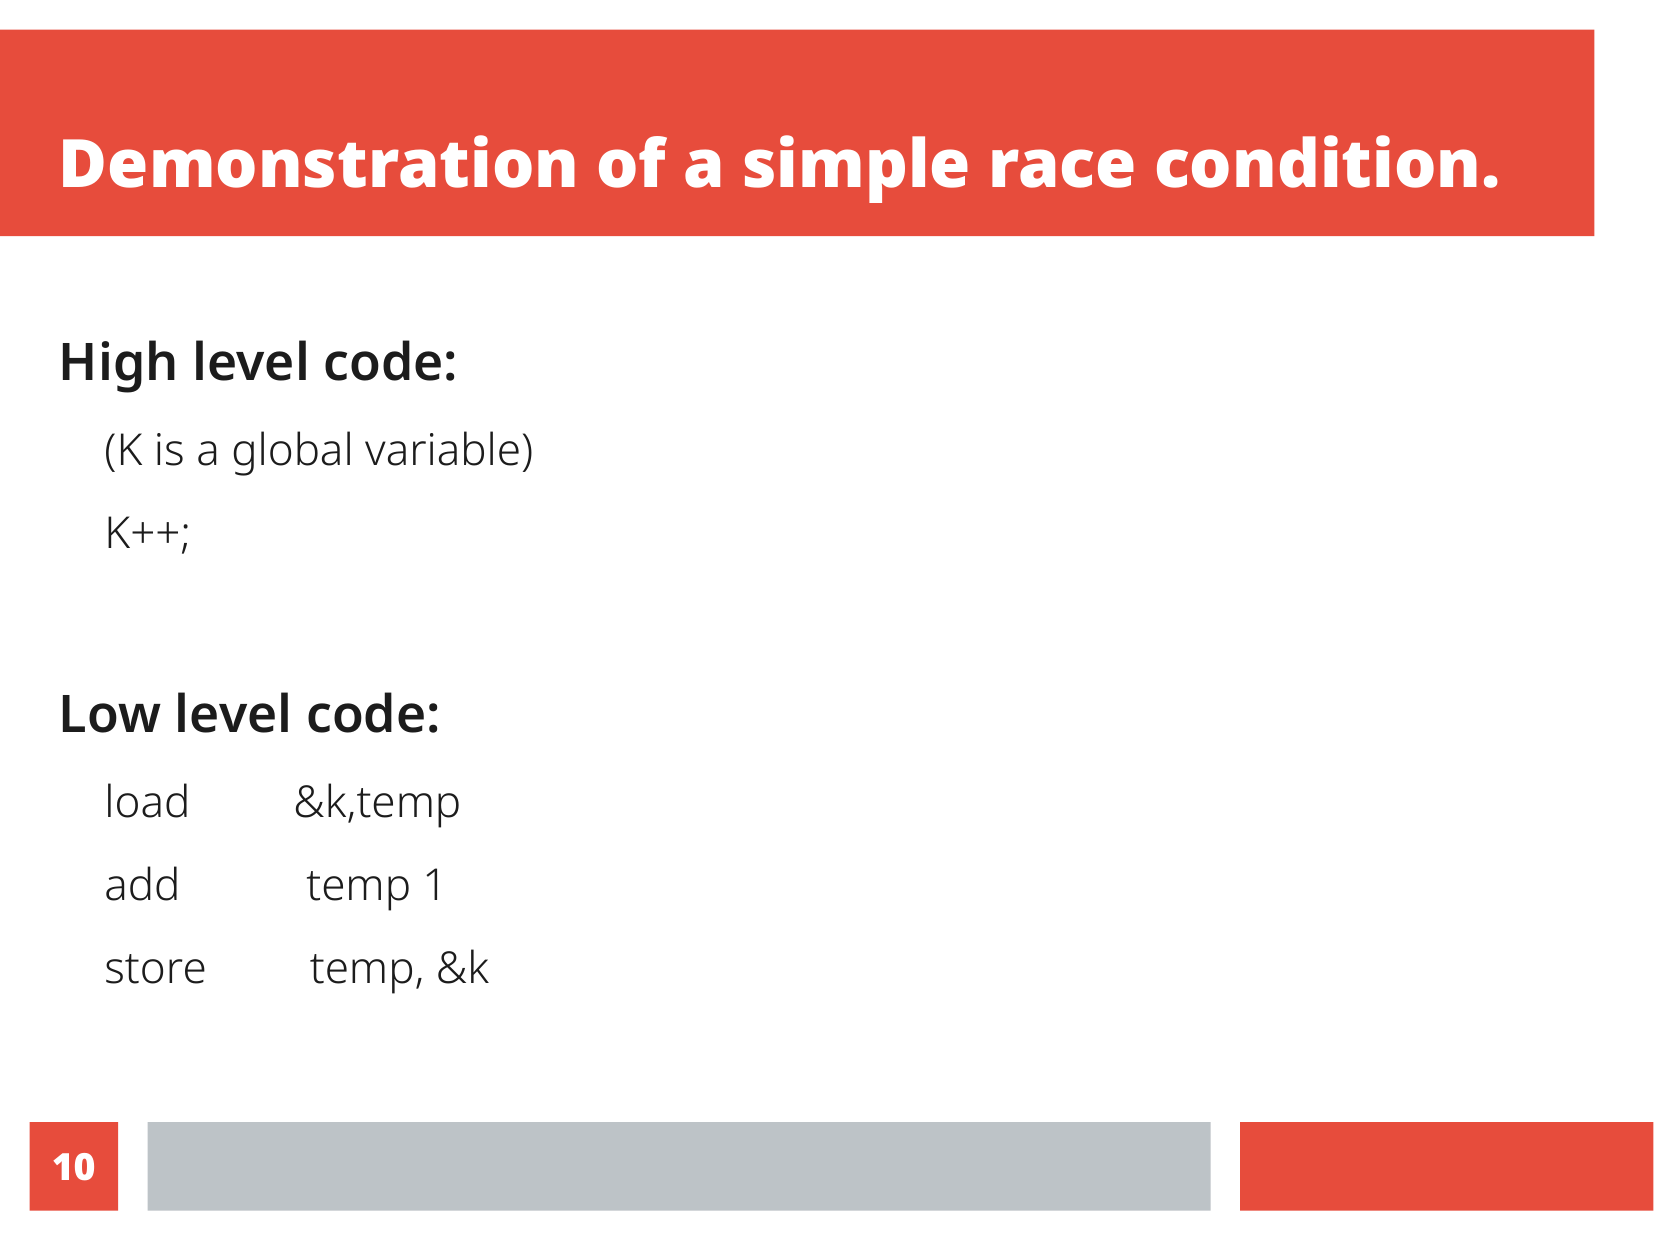

# Demonstration of a simple race condition.
High level code:
(K is a global variable)
K++;
Low level code:
load &k,temp
add temp 1
store temp, &k
10